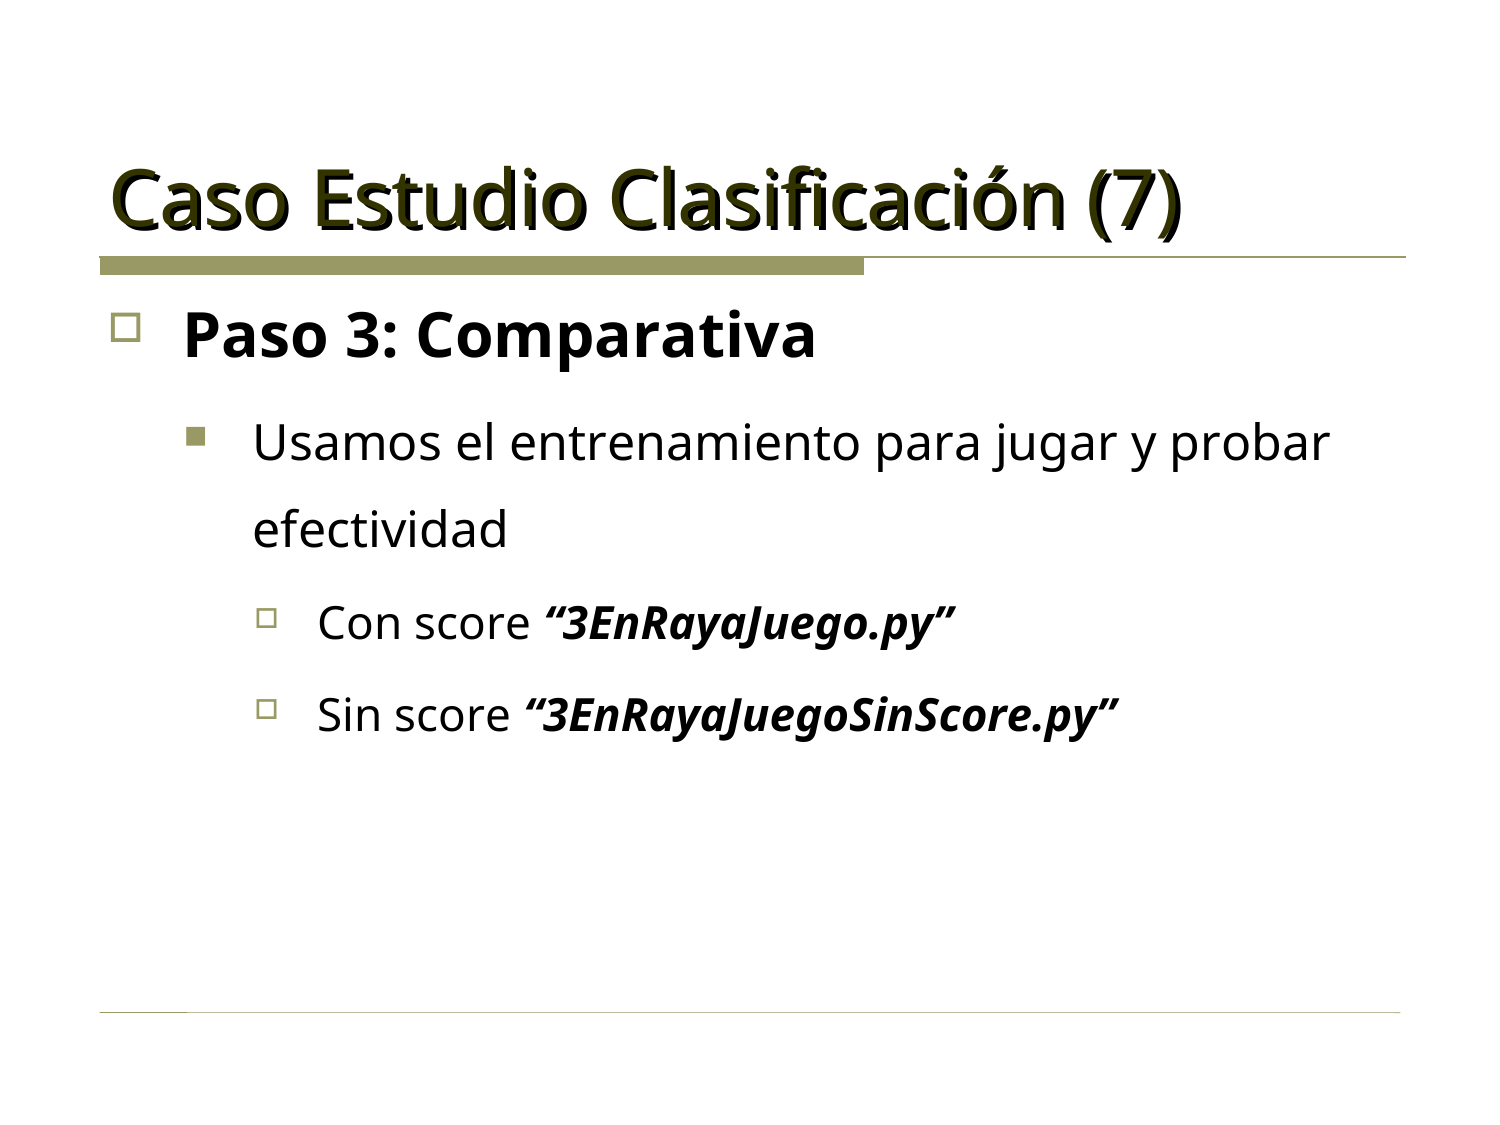

# Caso Estudio Clasificación (7)
Paso 3: Comparativa
Usamos el entrenamiento para jugar y probar efectividad
Con score “3EnRayaJuego.py”
Sin score “3EnRayaJuegoSinScore.py”